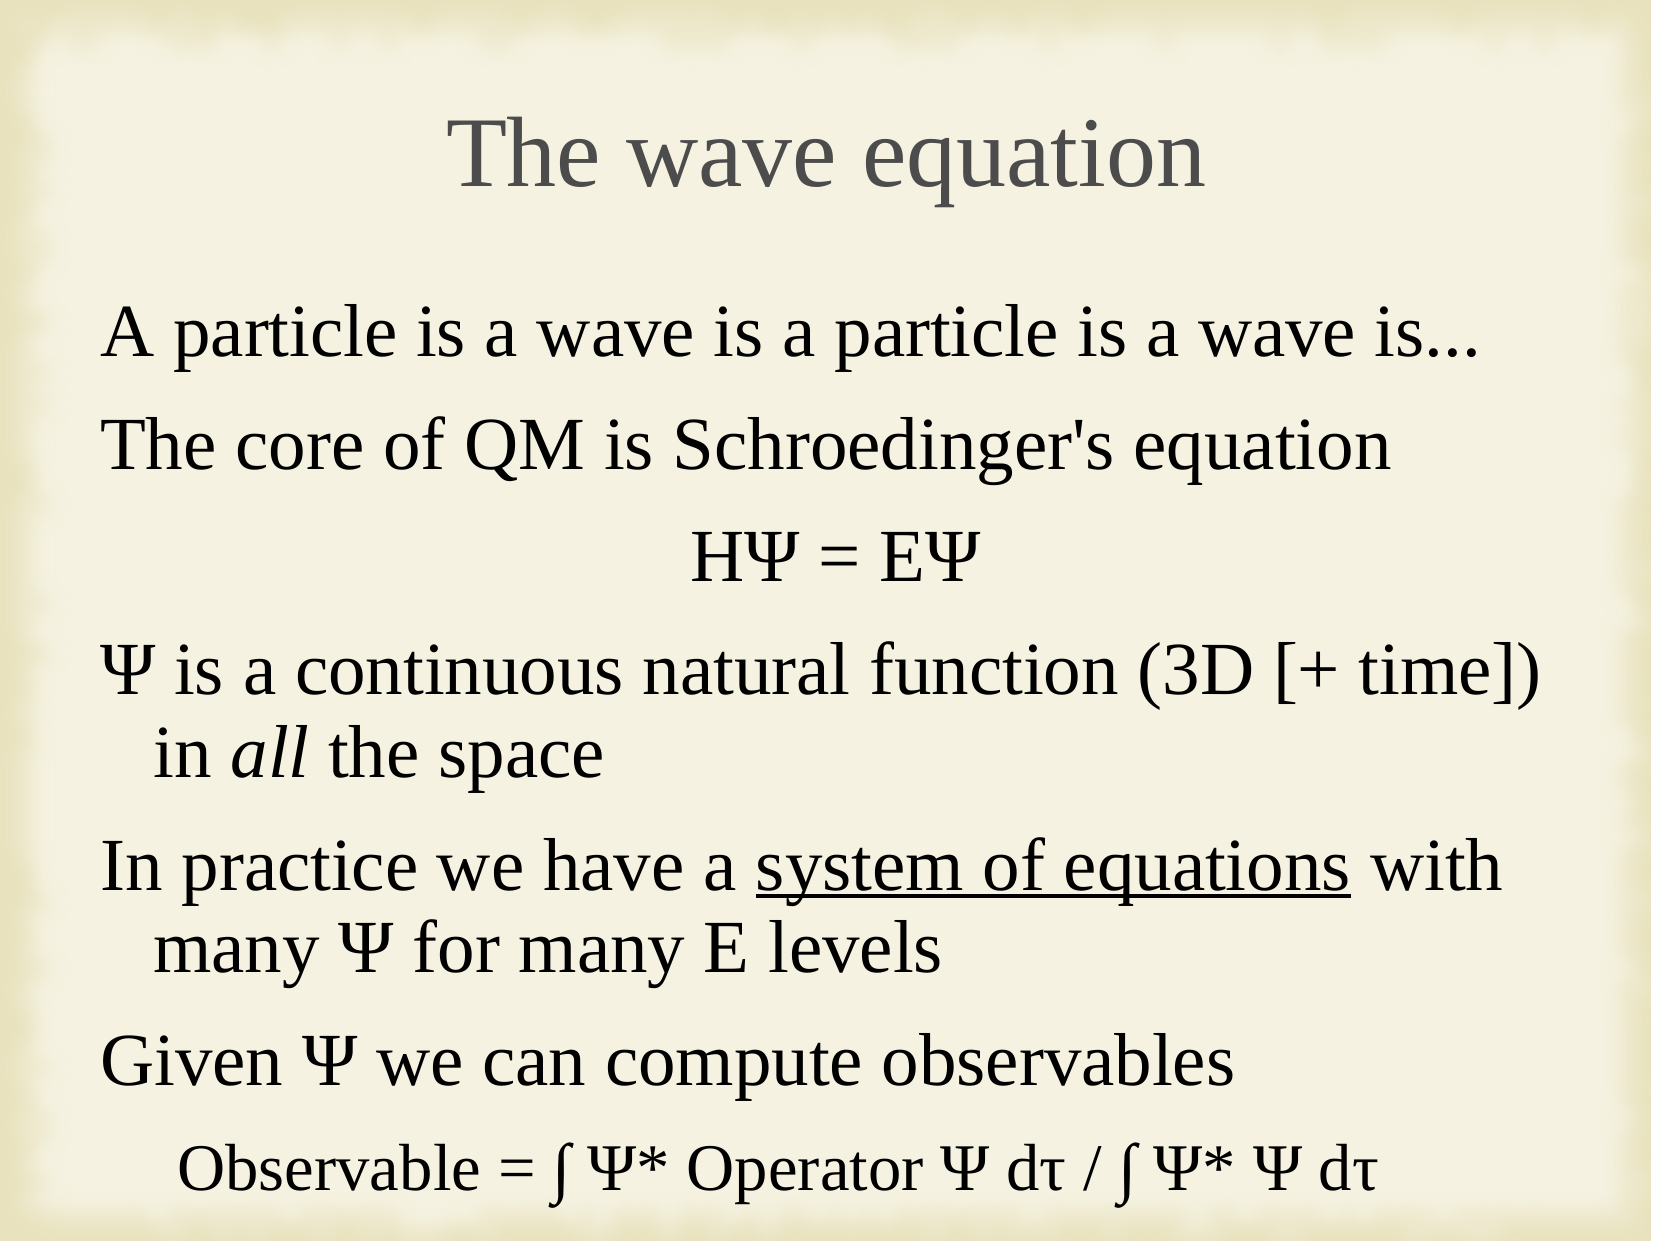

# The wave equation
A particle is a wave is a particle is a wave is...
The core of QM is Schroedinger's equation
HΨ = EΨ
Ψ is a continuous natural function (3D [+ time]) in all the space
In practice we have a system of equations with many Ψ for many E levels
Given Ψ we can compute observables
Observable = ∫ Ψ* Operator Ψ dτ / ∫ Ψ* Ψ dτ